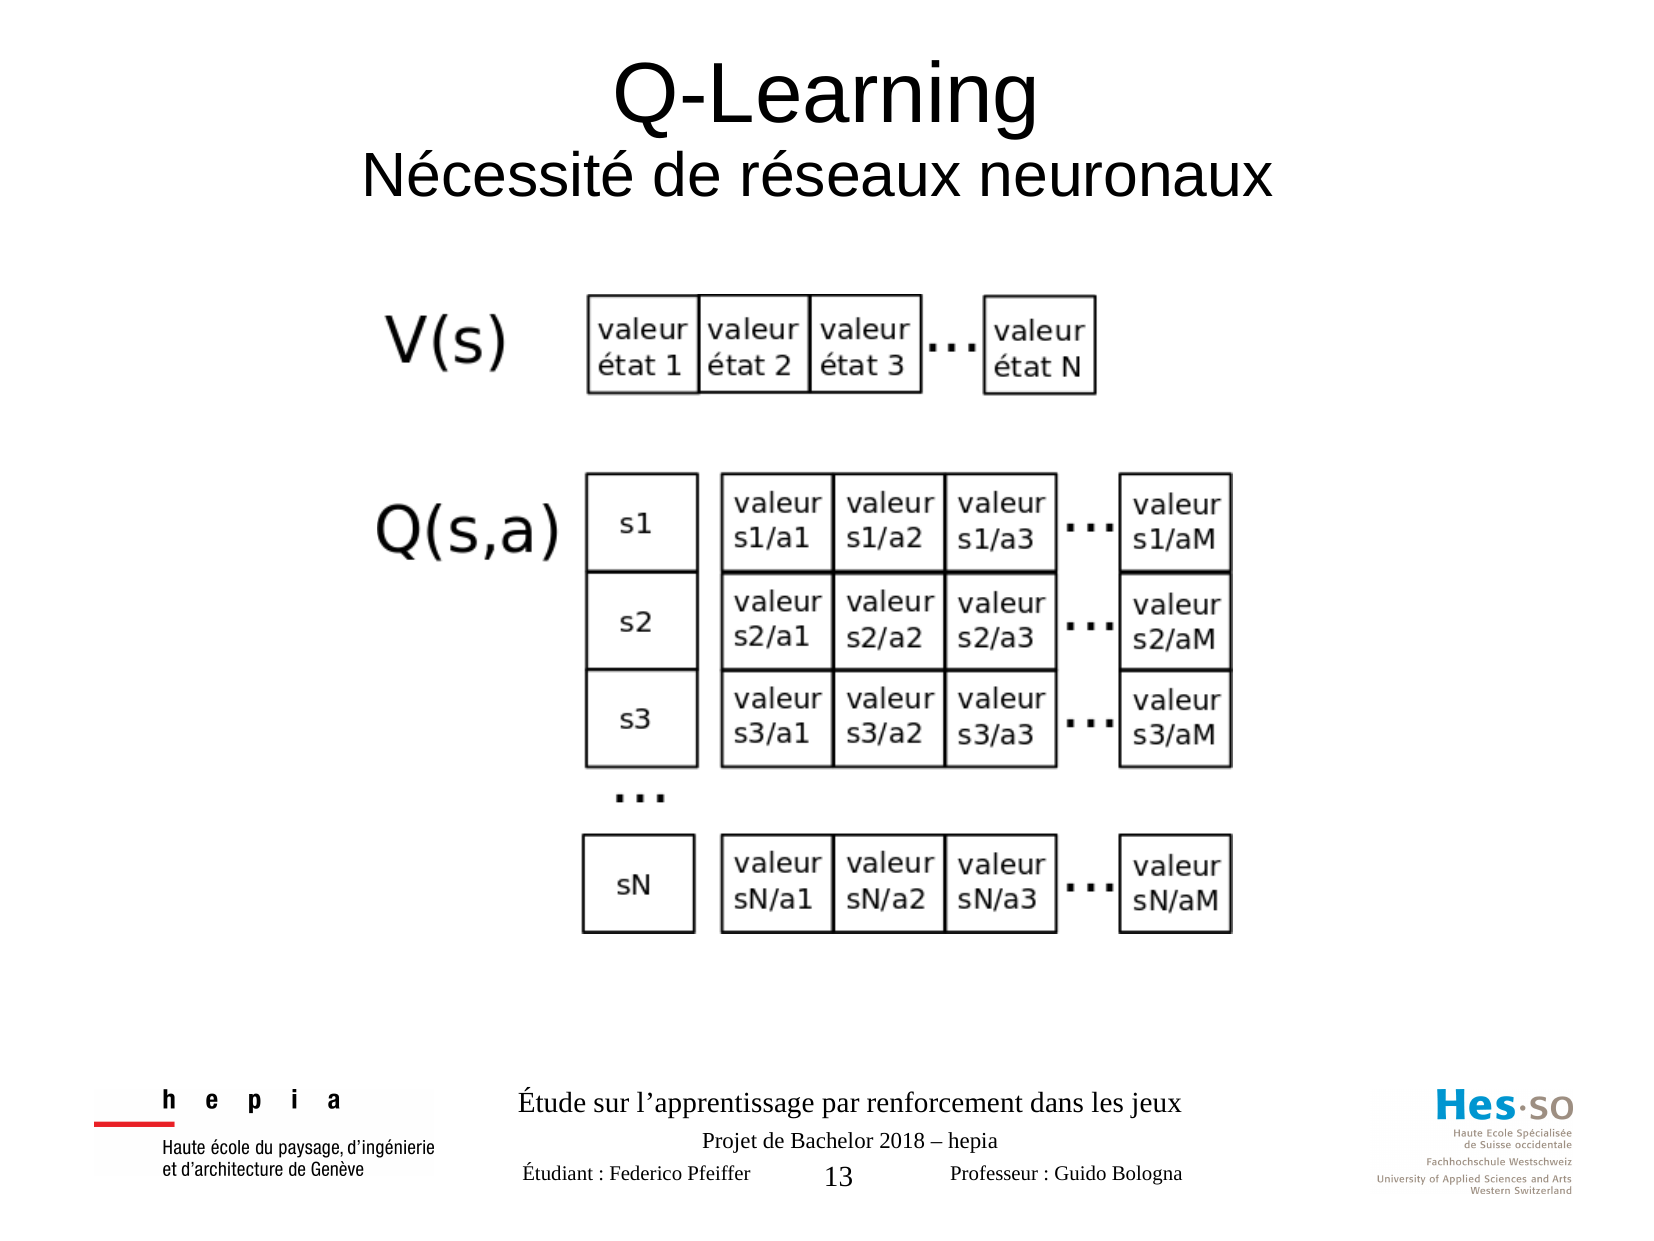

# Q-Learning Nécessité de réseaux neuronaux
13